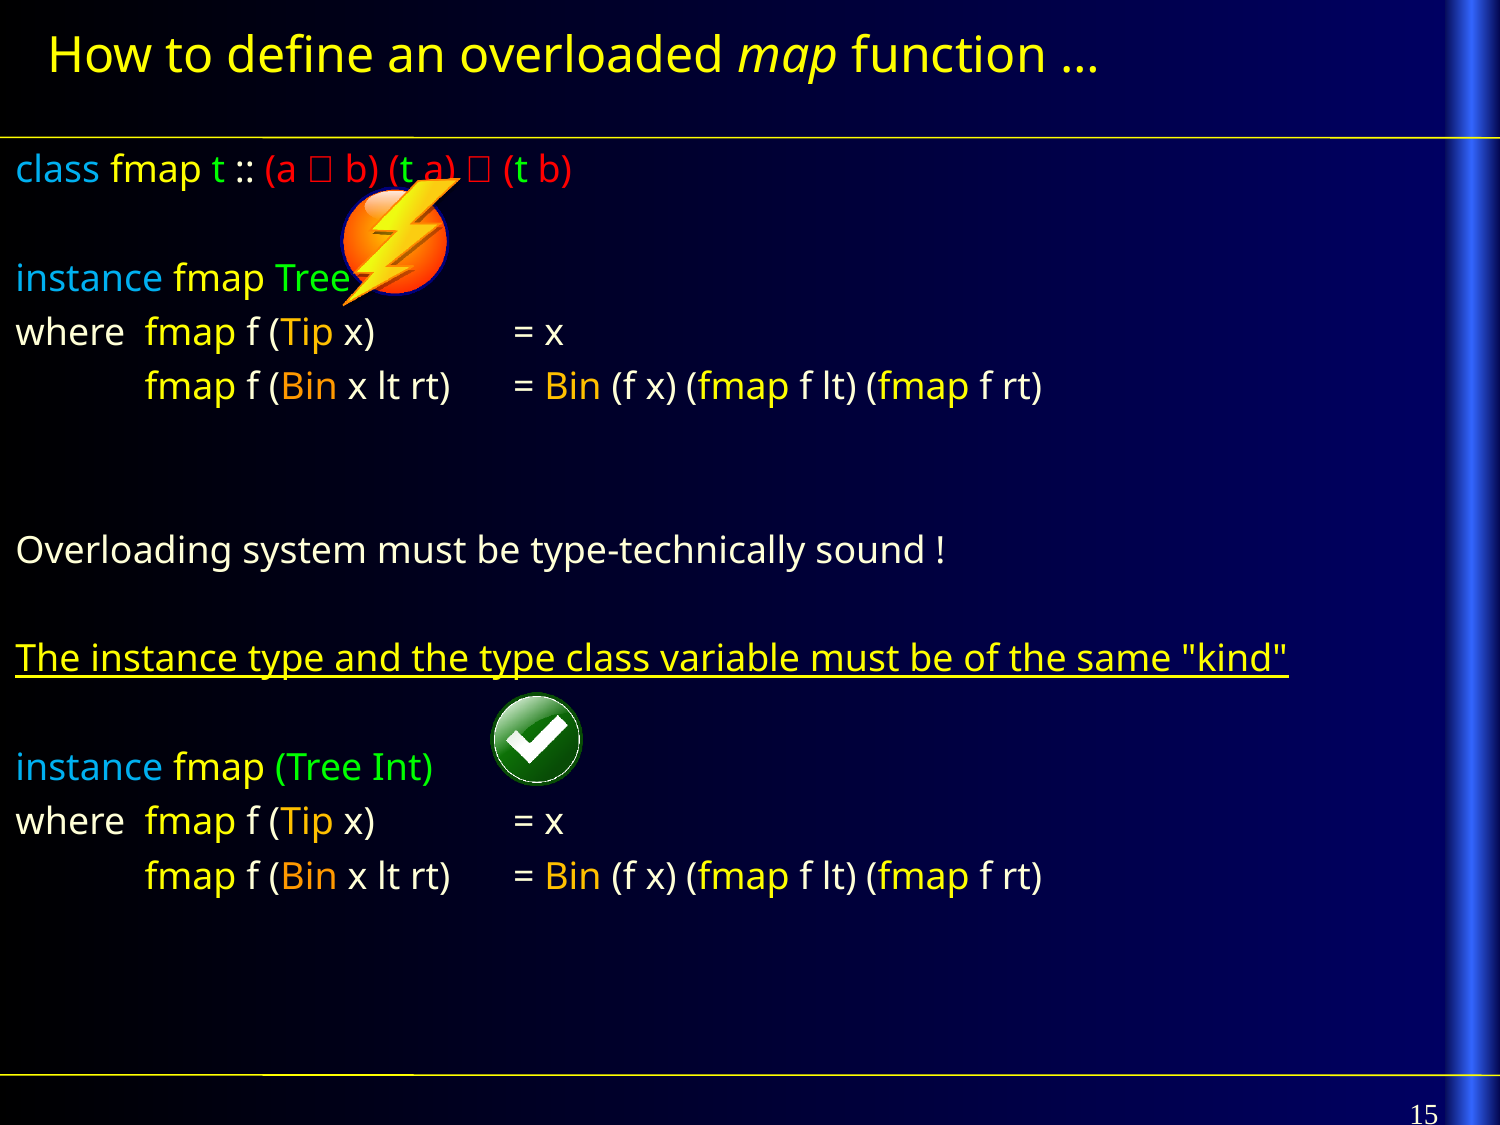

How to define an overloaded map function …
class fmap t :: (a  b) (t a)  (t b)
instance fmap Tree
where	fmap f (Tip x) 		= x
		fmap f (Bin x lt rt) 	= Bin (f x) (fmap f lt) (fmap f rt)
Overloading system must be type-technically sound !
The instance type and the type class variable must be of the same "kind"
instance fmap (Tree Int)
where	fmap f (Tip x) 		= x
		fmap f (Bin x lt rt) 	= Bin (f x) (fmap f lt) (fmap f rt)